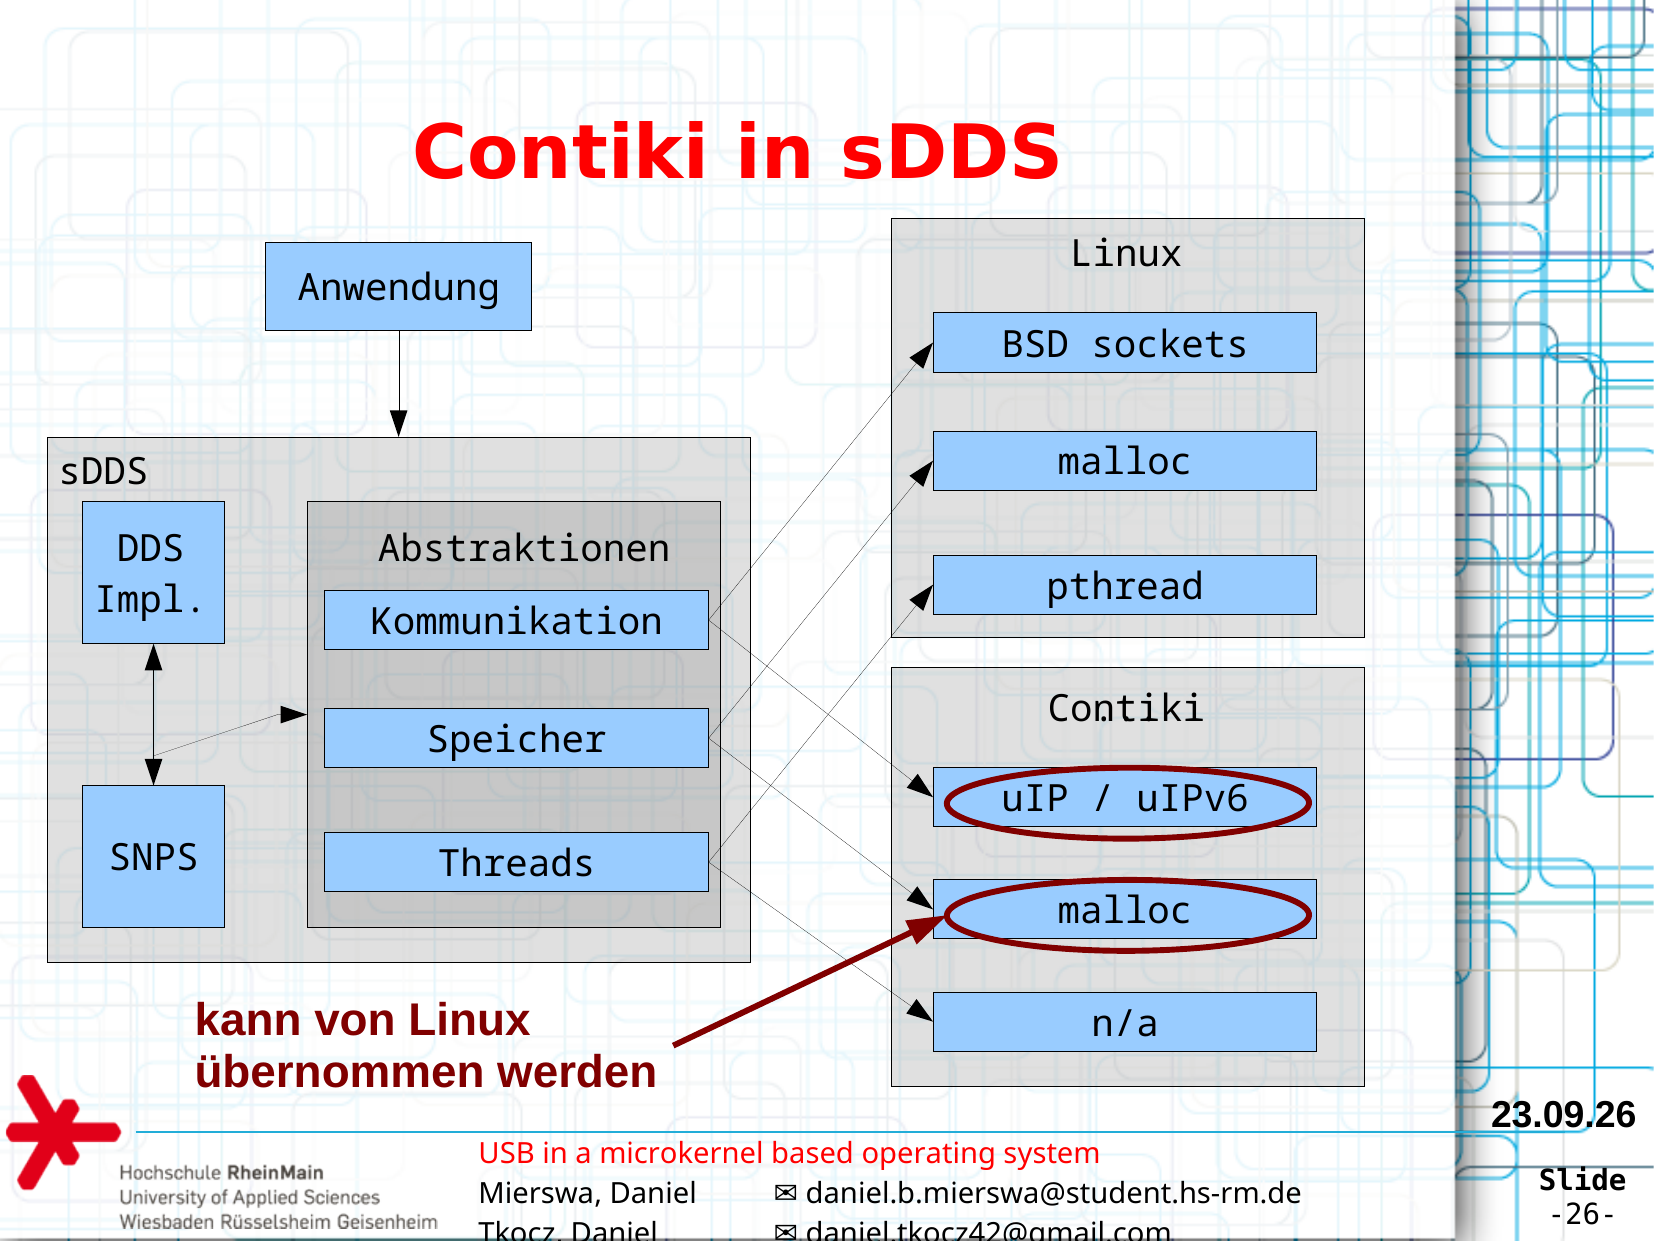

# Contiki in sDDS
Linux
Anwendung
BSD sockets
malloc
sDDS
Abstraktionen
DDS
Impl.
pthread
Kommunikation
...
Contiki
Speicher
uIP / uIPv6
SNPS
Threads
malloc
kann von Linux
übernommen werden
n/a
26